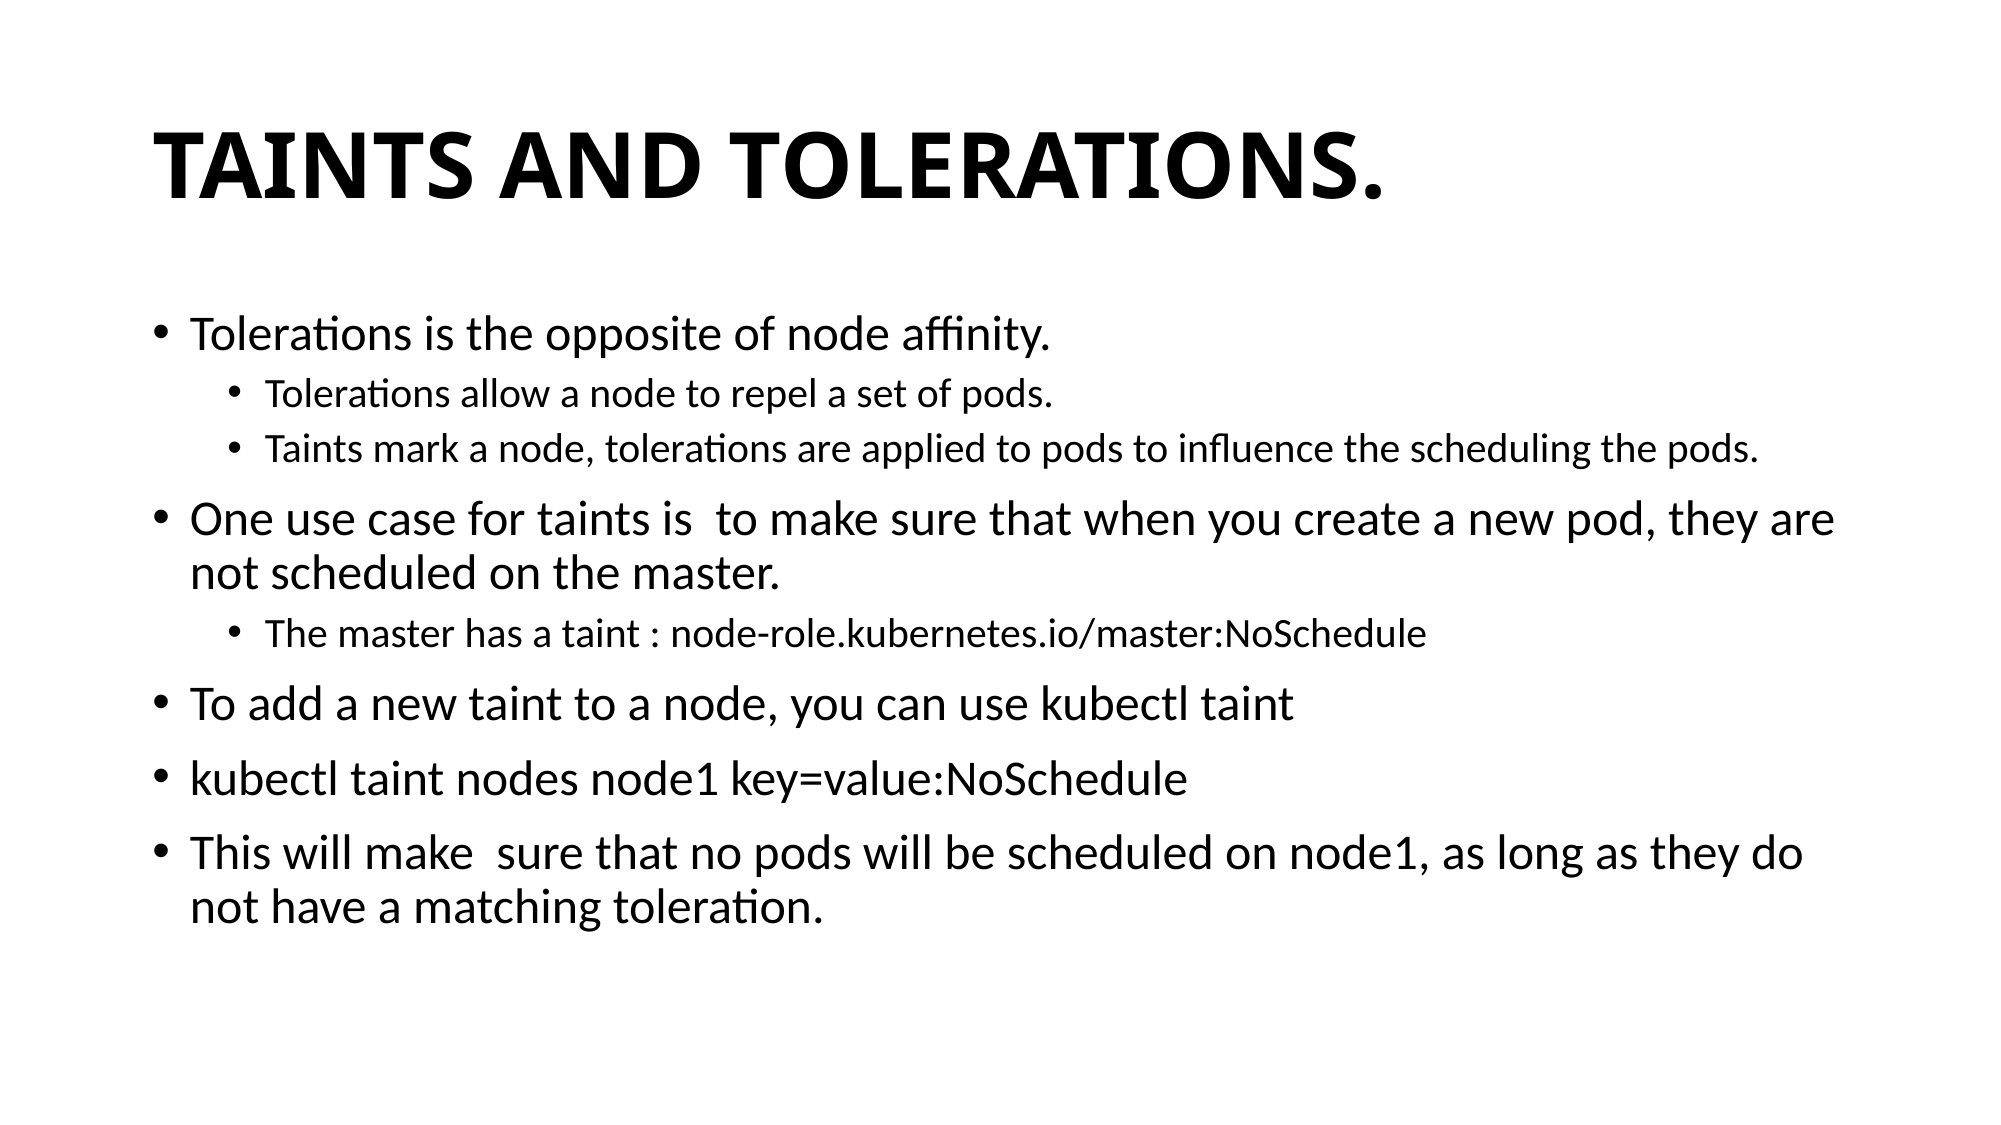

# TAINTS AND TOLERATIONS.
Tolerations is the opposite of node affinity.
Tolerations allow a node to repel a set of pods.
Taints mark a node, tolerations are applied to pods to influence the scheduling the pods.
One use case for taints is to make sure that when you create a new pod, they are not scheduled on the master.
The master has a taint : node-role.kubernetes.io/master:NoSchedule
To add a new taint to a node, you can use kubectl taint
kubectl taint nodes node1 key=value:NoSchedule
This will make sure that no pods will be scheduled on node1, as long as they do not have a matching toleration.